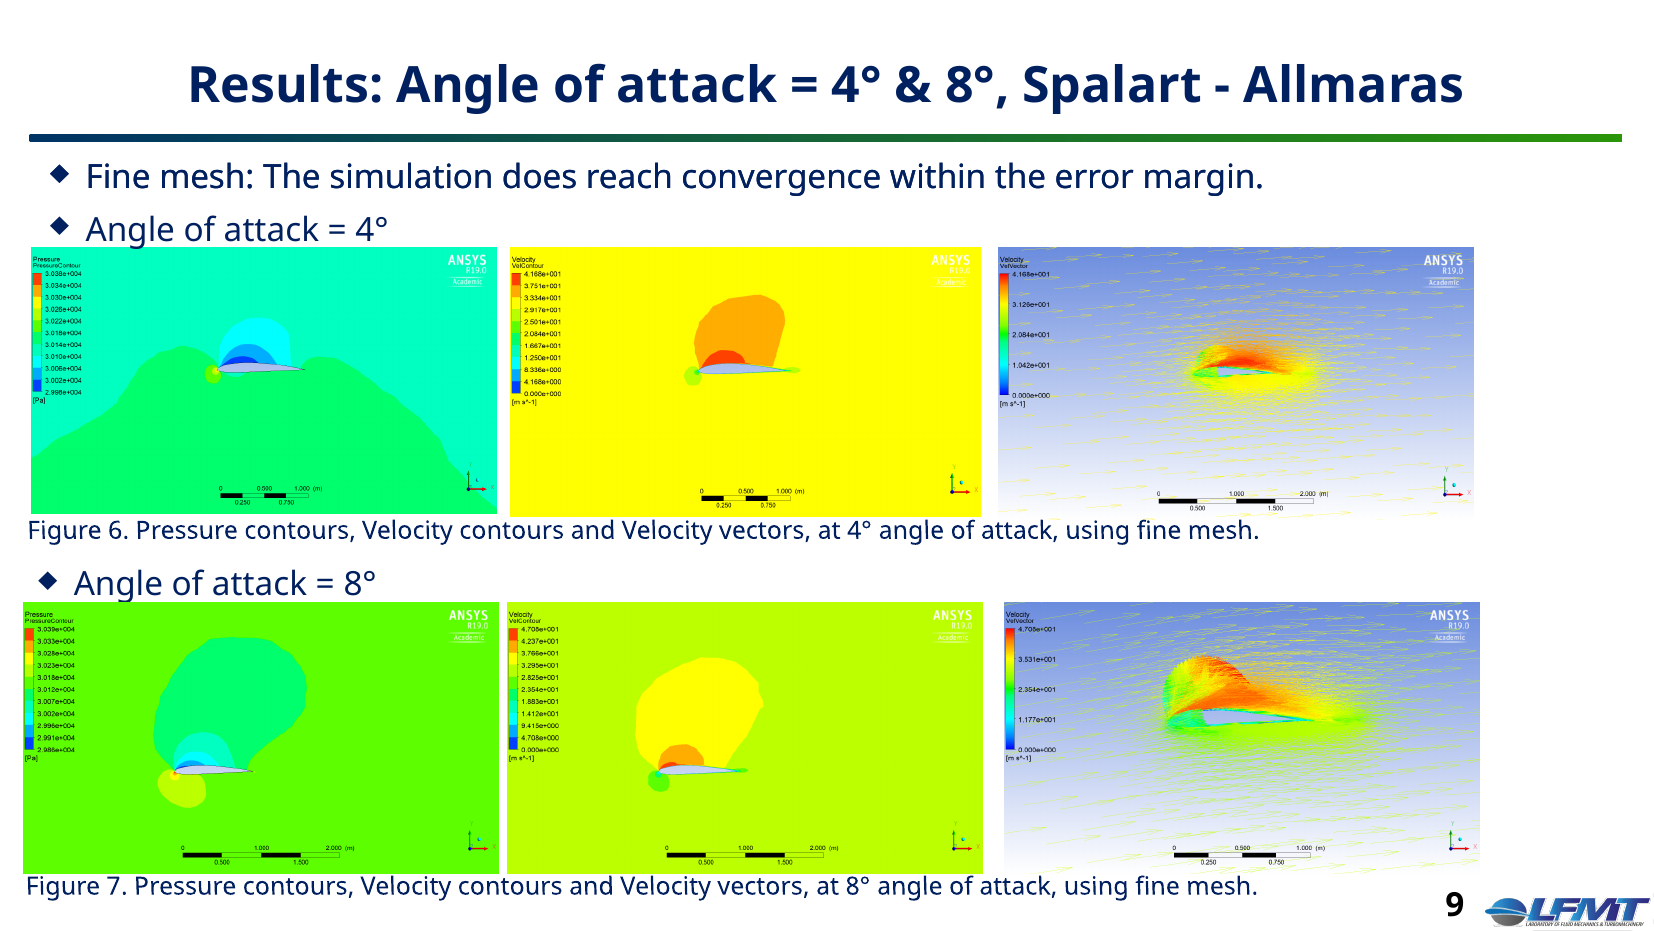

# Results: Angle of attack = 4° & 8°, Spalart - Allmaras
Fine mesh: The simulation does reach convergence within the error margin.
Fine mesh: The simulation does reach convergence within the error margin.
Angle of attack = 4°
Figure 6. Pressure contours, Velocity contours and Velocity vectors, at 4° angle of attack, using fine mesh.
Angle of attack = 8°
Figure 7. Pressure contours, Velocity contours and Velocity vectors, at 8° angle of attack, using fine mesh.